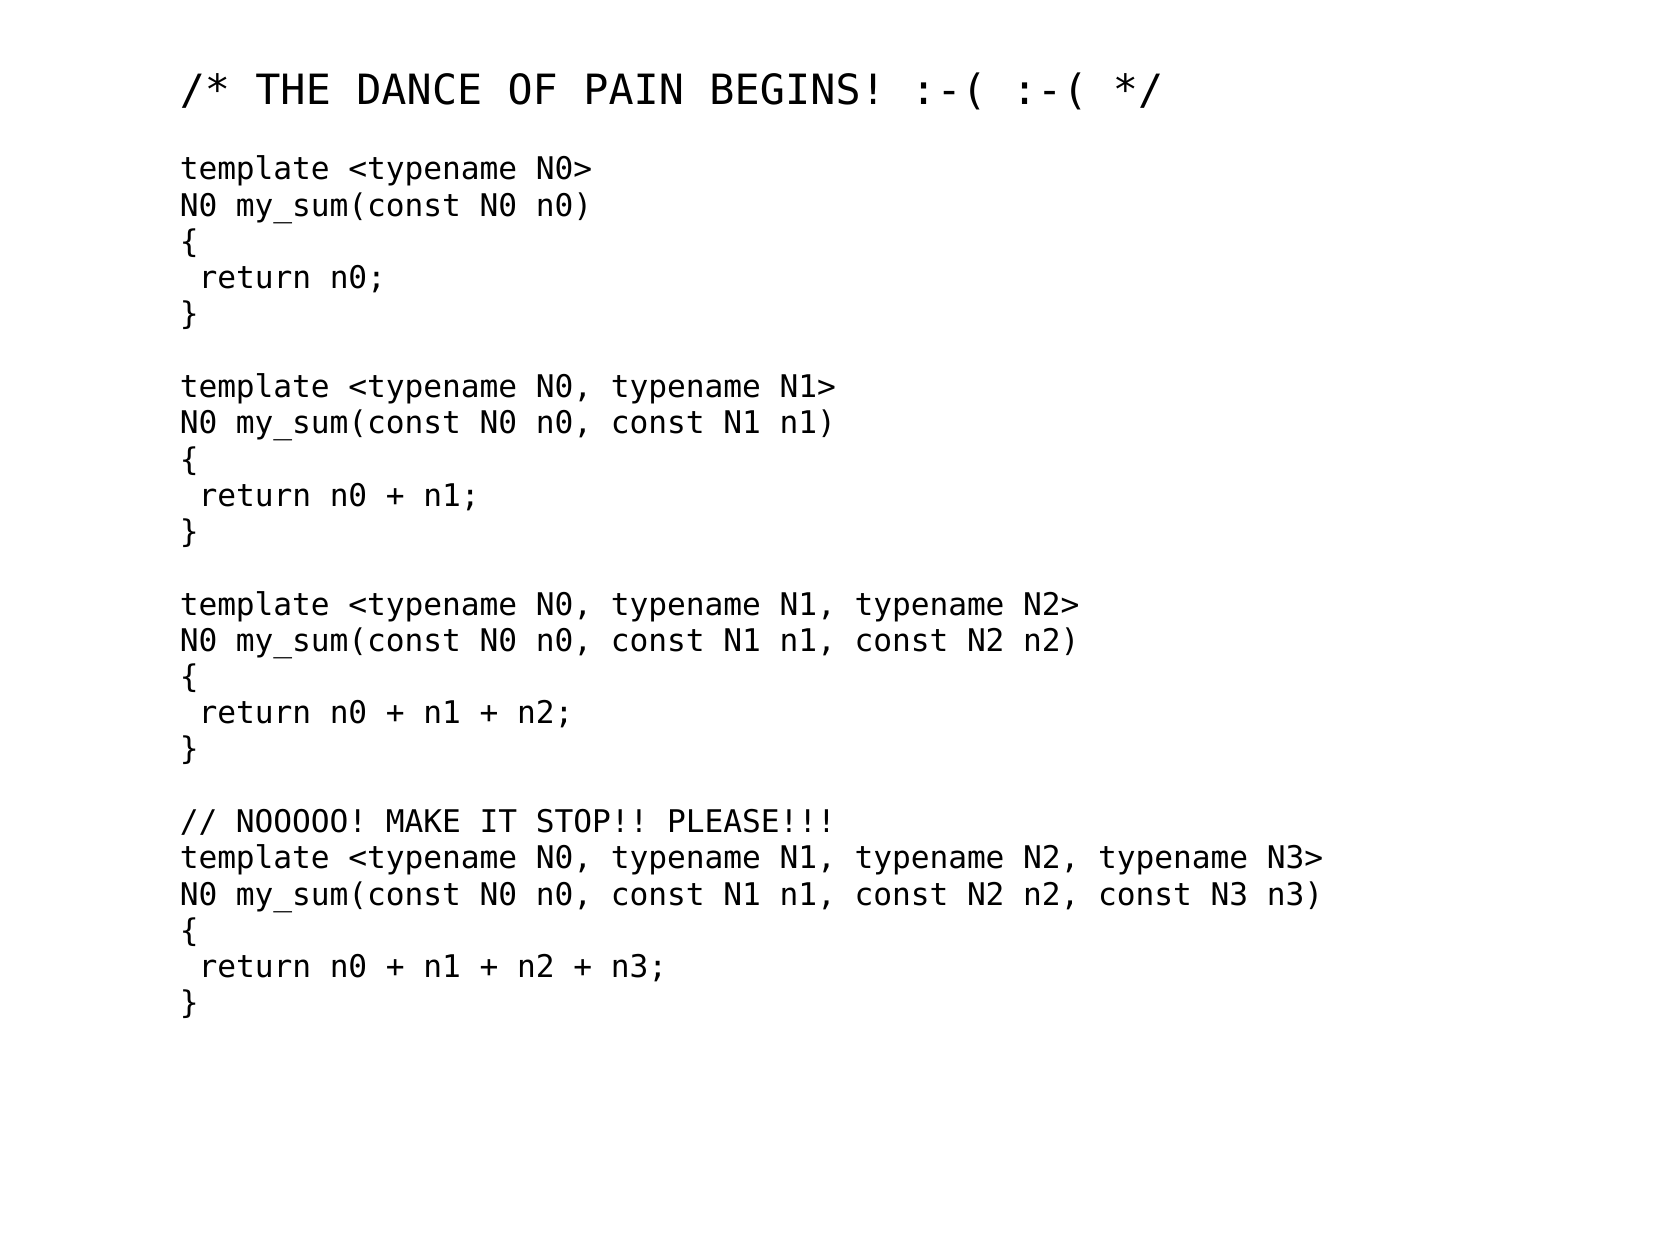

/* THE DANCE OF PAIN BEGINS! :-( :-( */
template <typename N0>
N0 my_sum(const N0 n0)
{
 return n0;
}
template <typename N0, typename N1>
N0 my_sum(const N0 n0, const N1 n1)
{
 return n0 + n1;
}
template <typename N0, typename N1, typename N2>
N0 my_sum(const N0 n0, const N1 n1, const N2 n2)
{
 return n0 + n1 + n2;
}
// NOOOOO! MAKE IT STOP!! PLEASE!!!
template <typename N0, typename N1, typename N2, typename N3>
N0 my_sum(const N0 n0, const N1 n1, const N2 n2, const N3 n3)
{
 return n0 + n1 + n2 + n3;
}